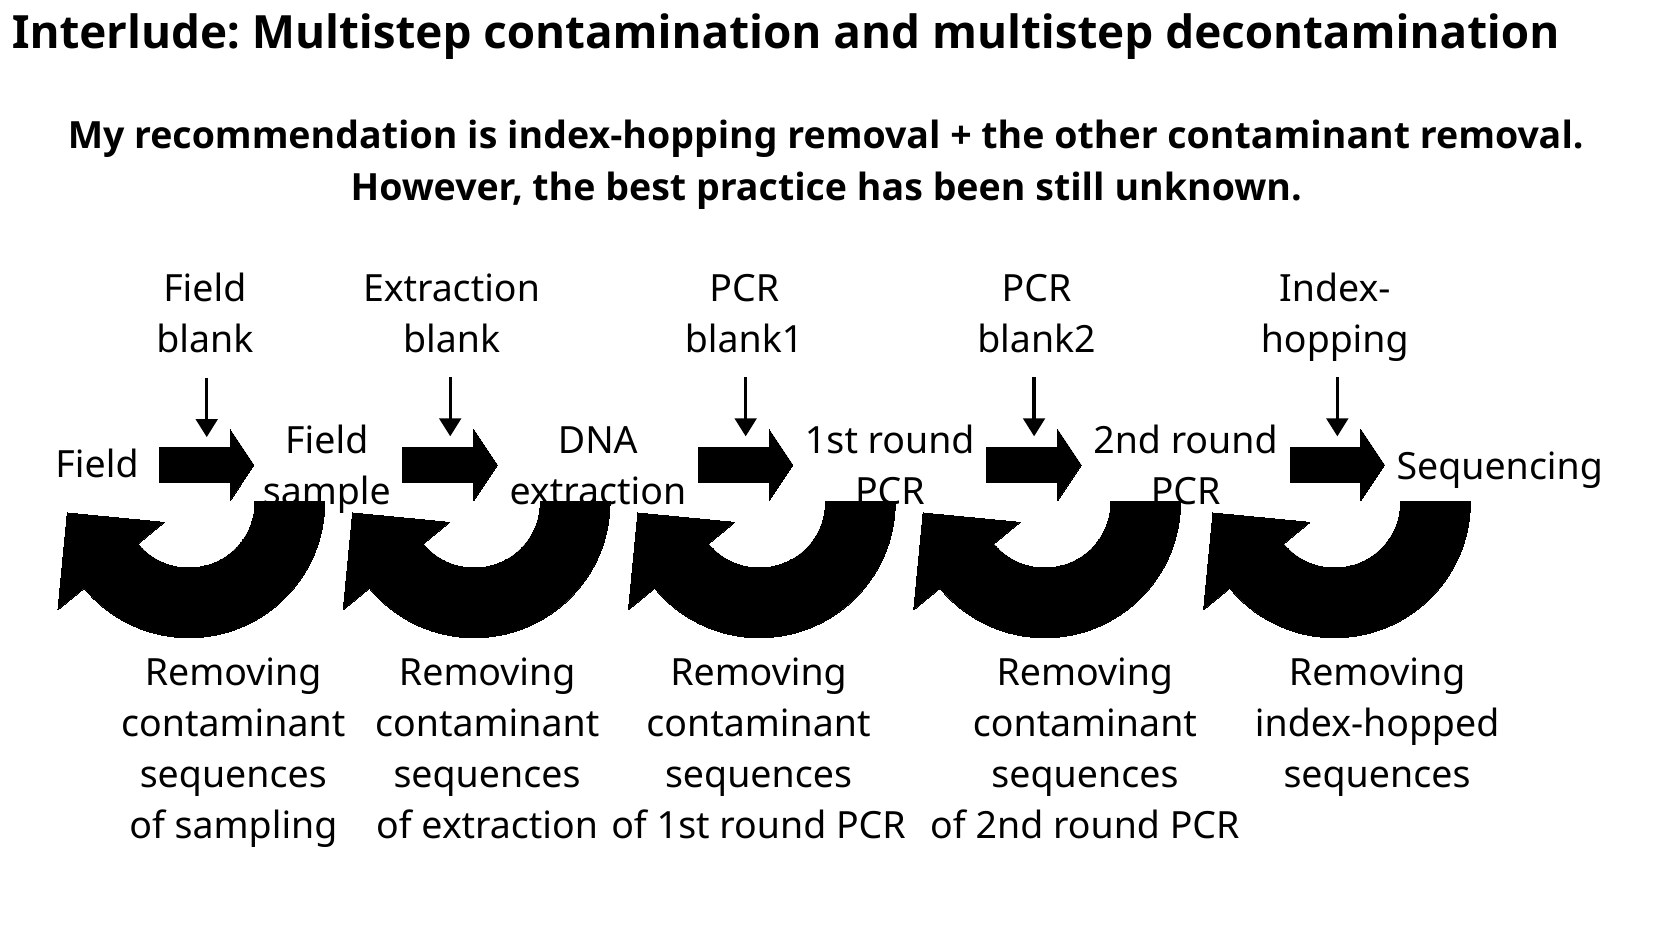

# Interlude: Multistep contamination and multistep decontamination
My recommendation is index-hopping removal + the other contaminant removal.
However, the best practice has been still unknown.
Field
blank
Extraction
blank
PCR
blank1
PCR
blank2
Index-
hopping
Field
sample
DNA
extraction
1st round
PCR
2nd round
PCR
Field
Sequencing
Removing
contaminant
sequences
of 2nd round PCR
Removing
index-hopped
sequences
Removing
contaminant
sequences
of extraction
Removing
contaminant
sequences
of 1st round PCR
Removing
contaminant
sequences
of sampling